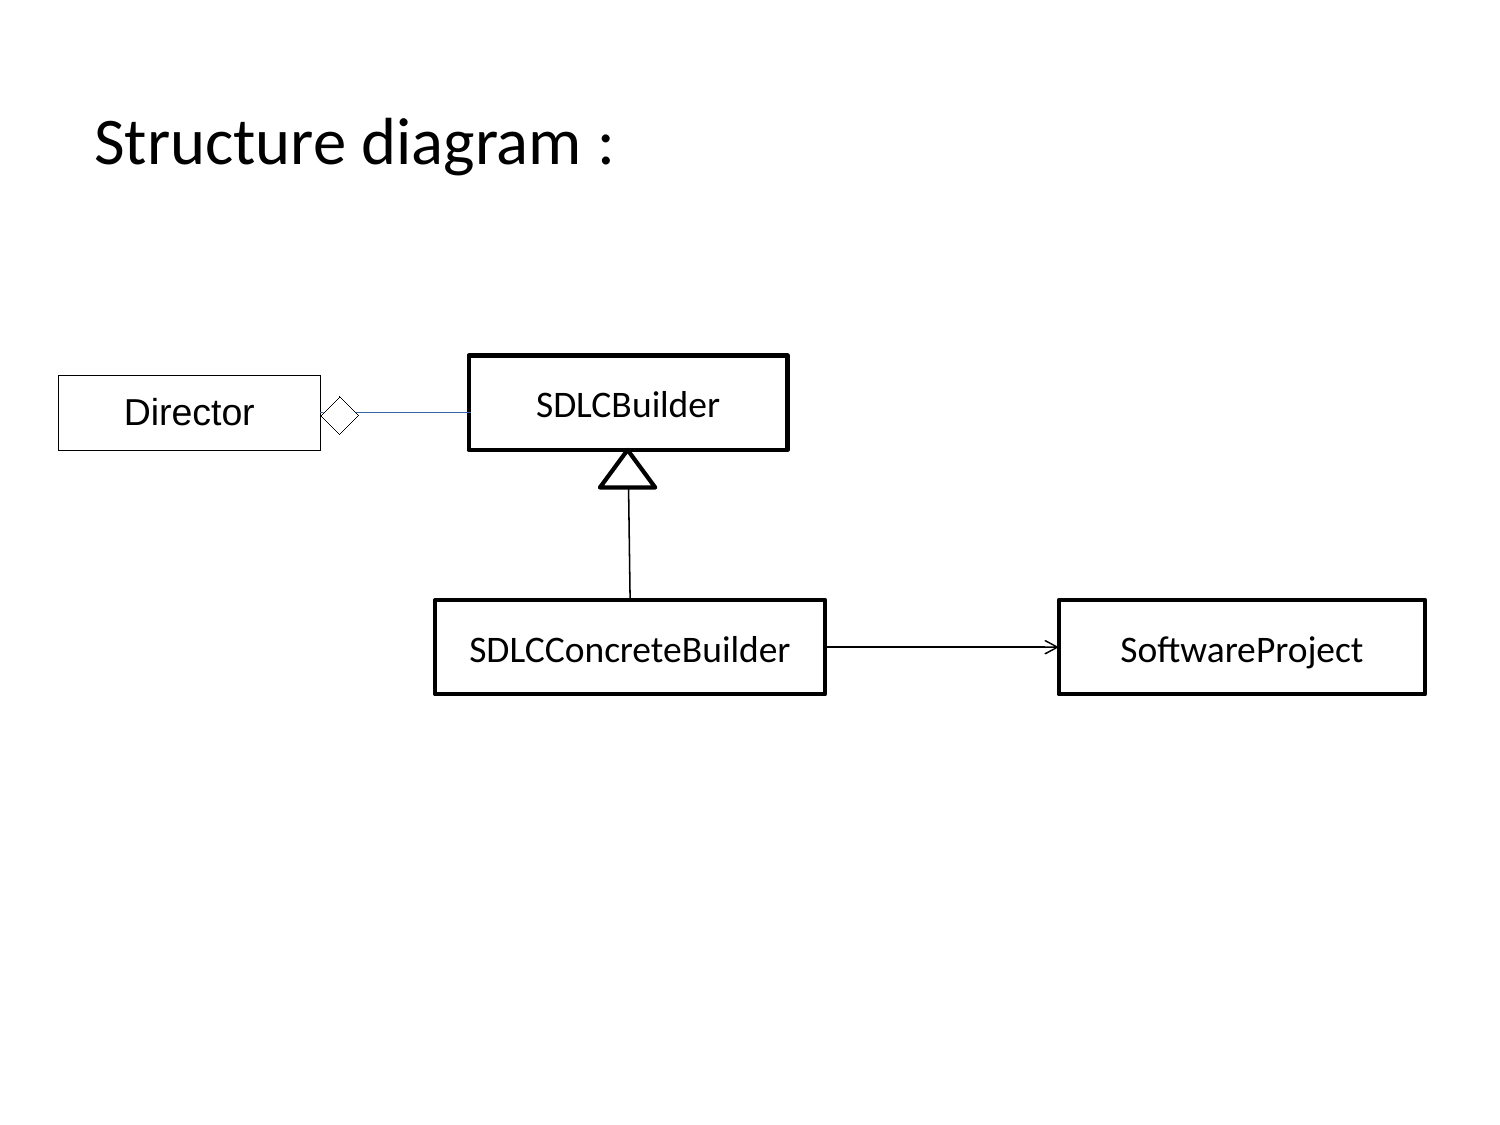

# Structure diagram :
SDLCBuilder
Director
SDLCConcreteBuilder
SoftwareProject